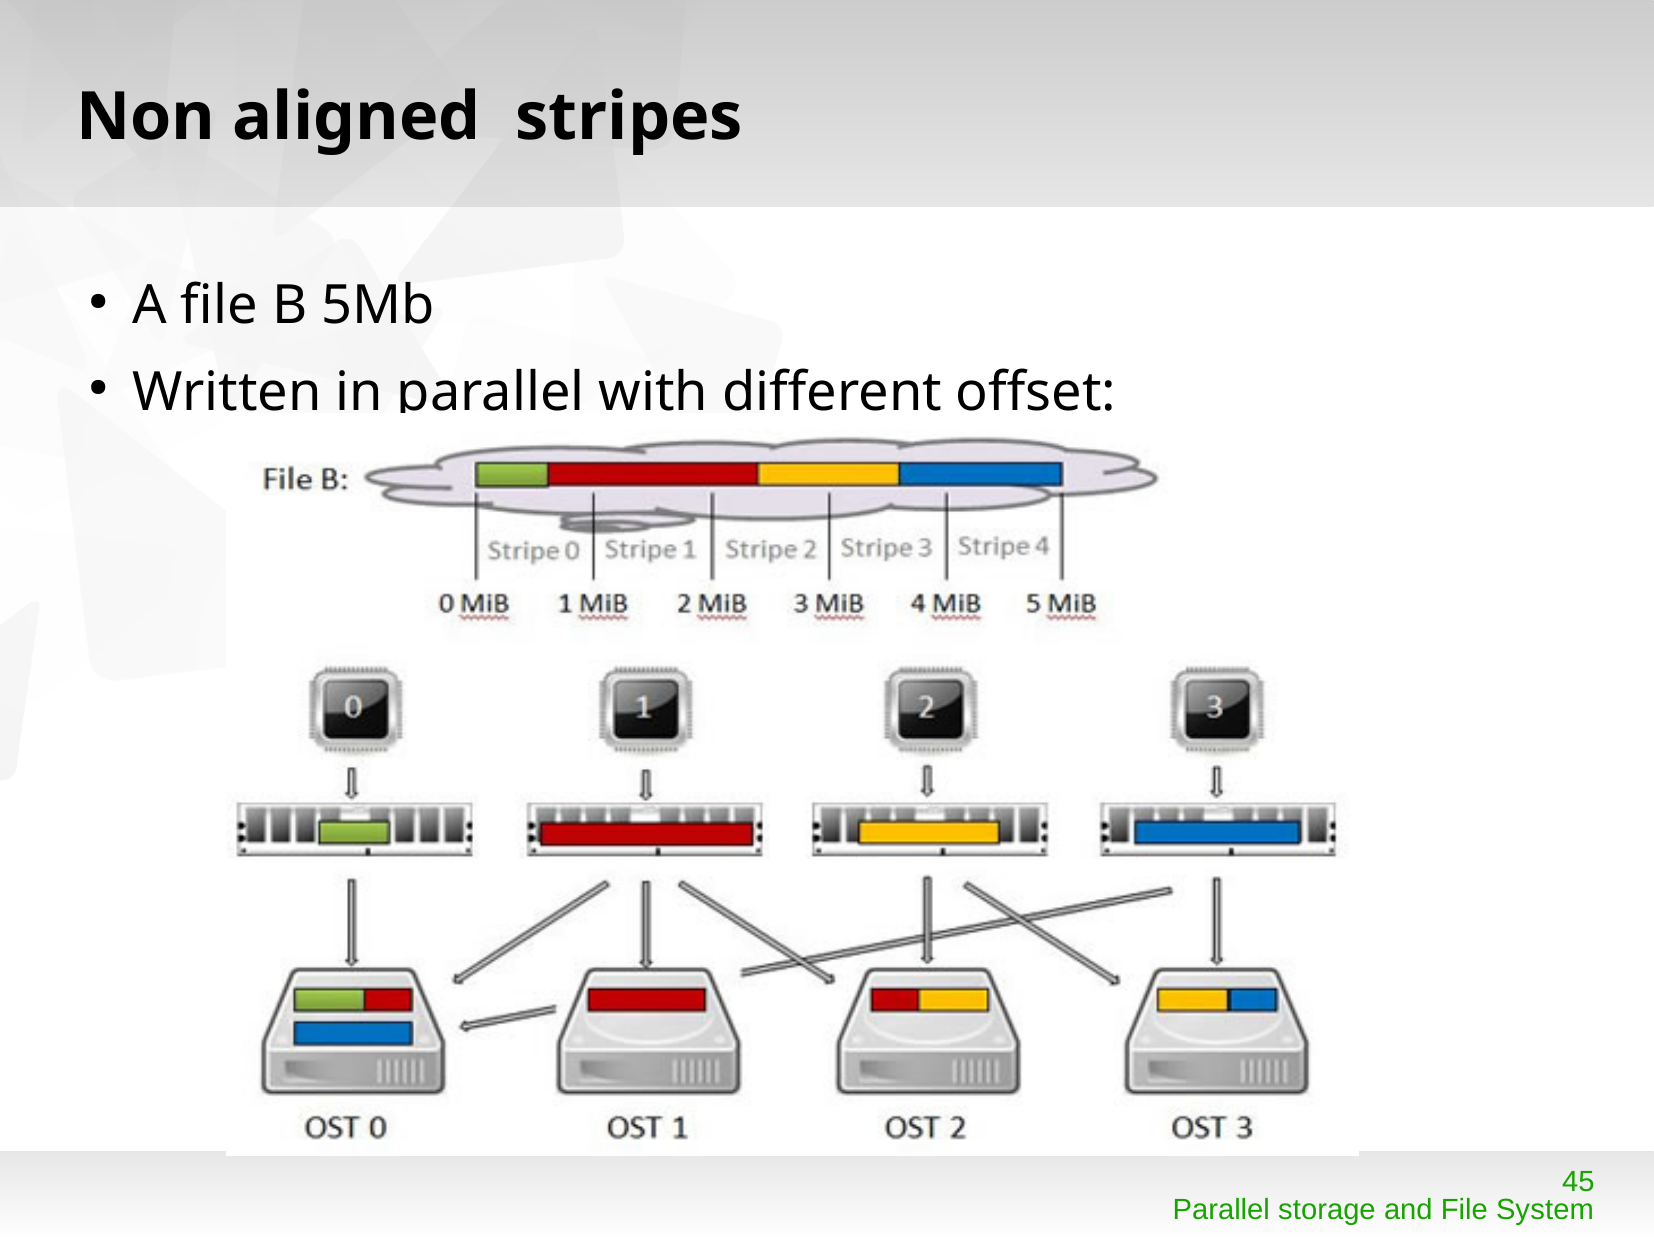

# Non aligned stripes
A file B 5Mb
Written in parallel with different offset:
45
Parallel storage and File System